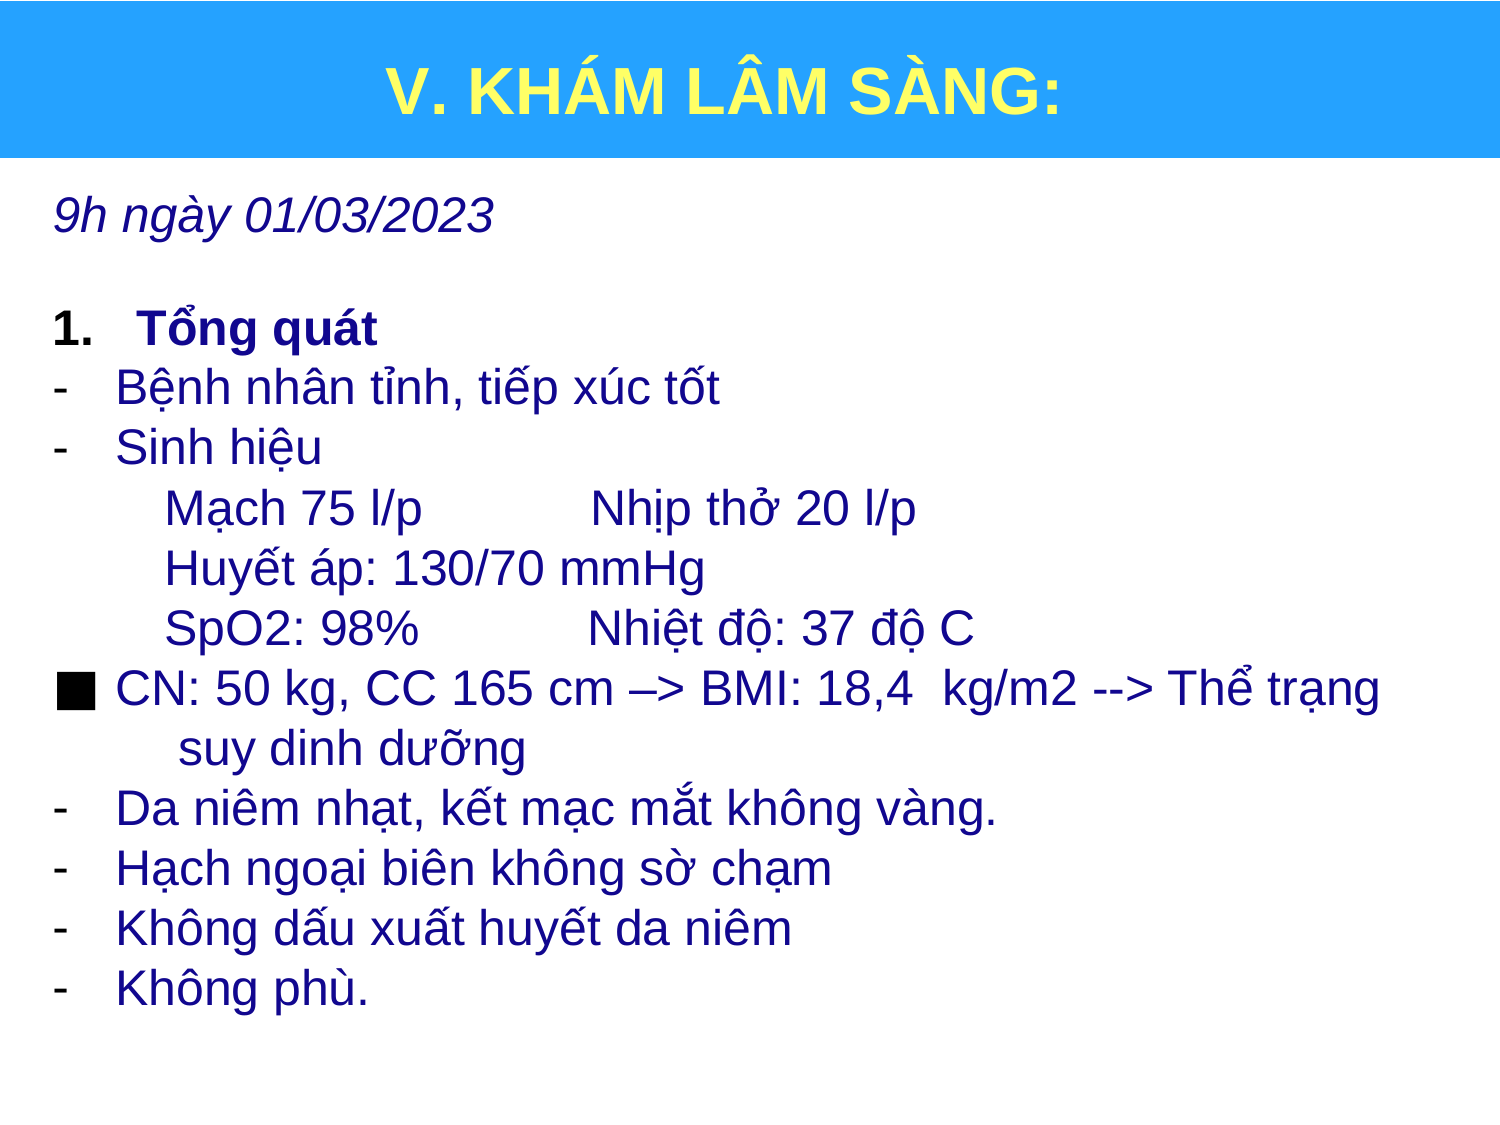

# V. KHÁM LÂM SÀNG:
9h ngày 01/03/2023
Tổng quát
Bệnh nhân tỉnh, tiếp xúc tốt
Sinh hiệu
        Mạch 75 l/p            Nhịp thở 20 l/p
        Huyết áp: 130/70 mmHg
        SpO2: 98%            Nhiệt độ: 37 độ C
CN: 50 kg, CC 165 cm –> BMI: 18,4  kg/m2 --> Thể trạng suy dinh dưỡng
Da niêm nhạt, kết mạc mắt không vàng.
Hạch ngoại biên không sờ chạm
Không dấu xuất huyết da niêm
Không phù.